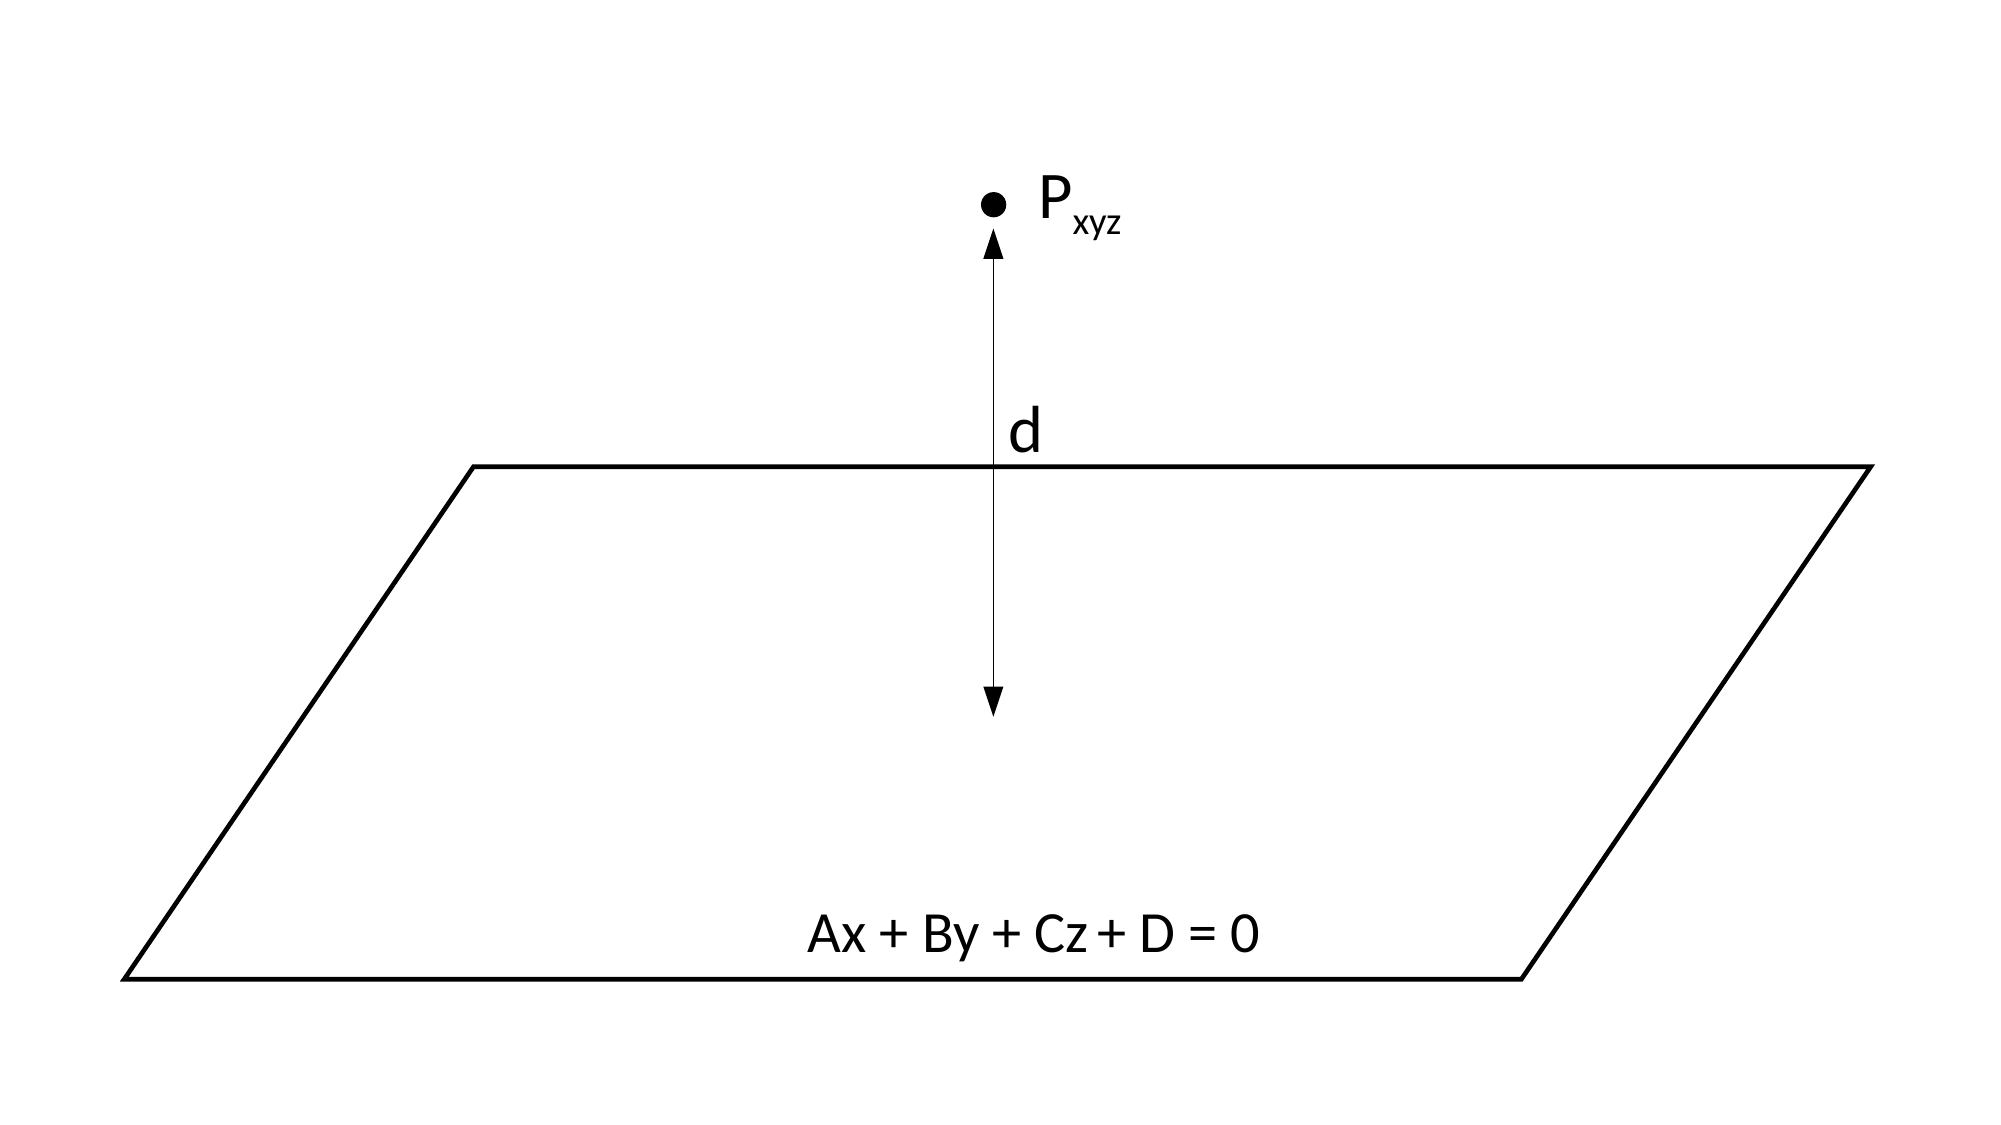

Pxyz
d
Ax + By + Cz + D = 0